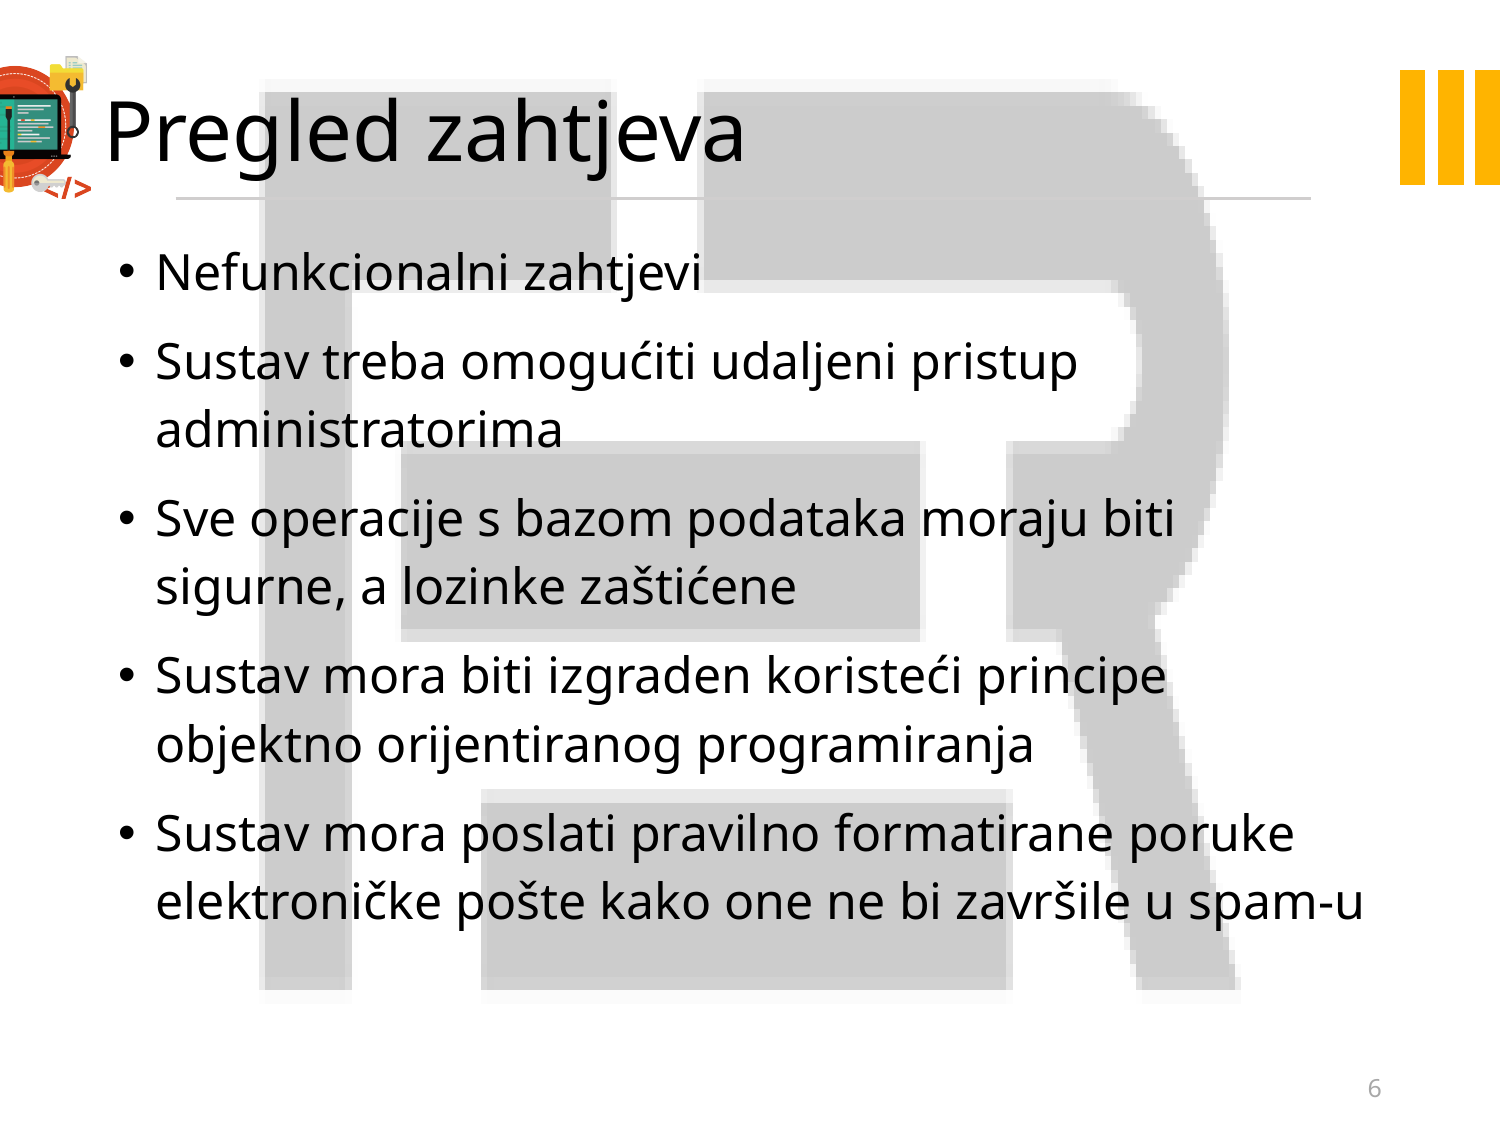

# Pregled zahtjeva
Nefunkcionalni zahtjevi
Sustav treba omogućiti udaljeni pristup administratorima
Sve operacije s bazom podataka moraju biti sigurne, a lozinke zaštićene
Sustav mora biti izgraden koristeći principe objektno orijentiranog programiranja
Sustav mora poslati pravilno formatirane poruke elektroničke pošte kako one ne bi završile u spam-u
6